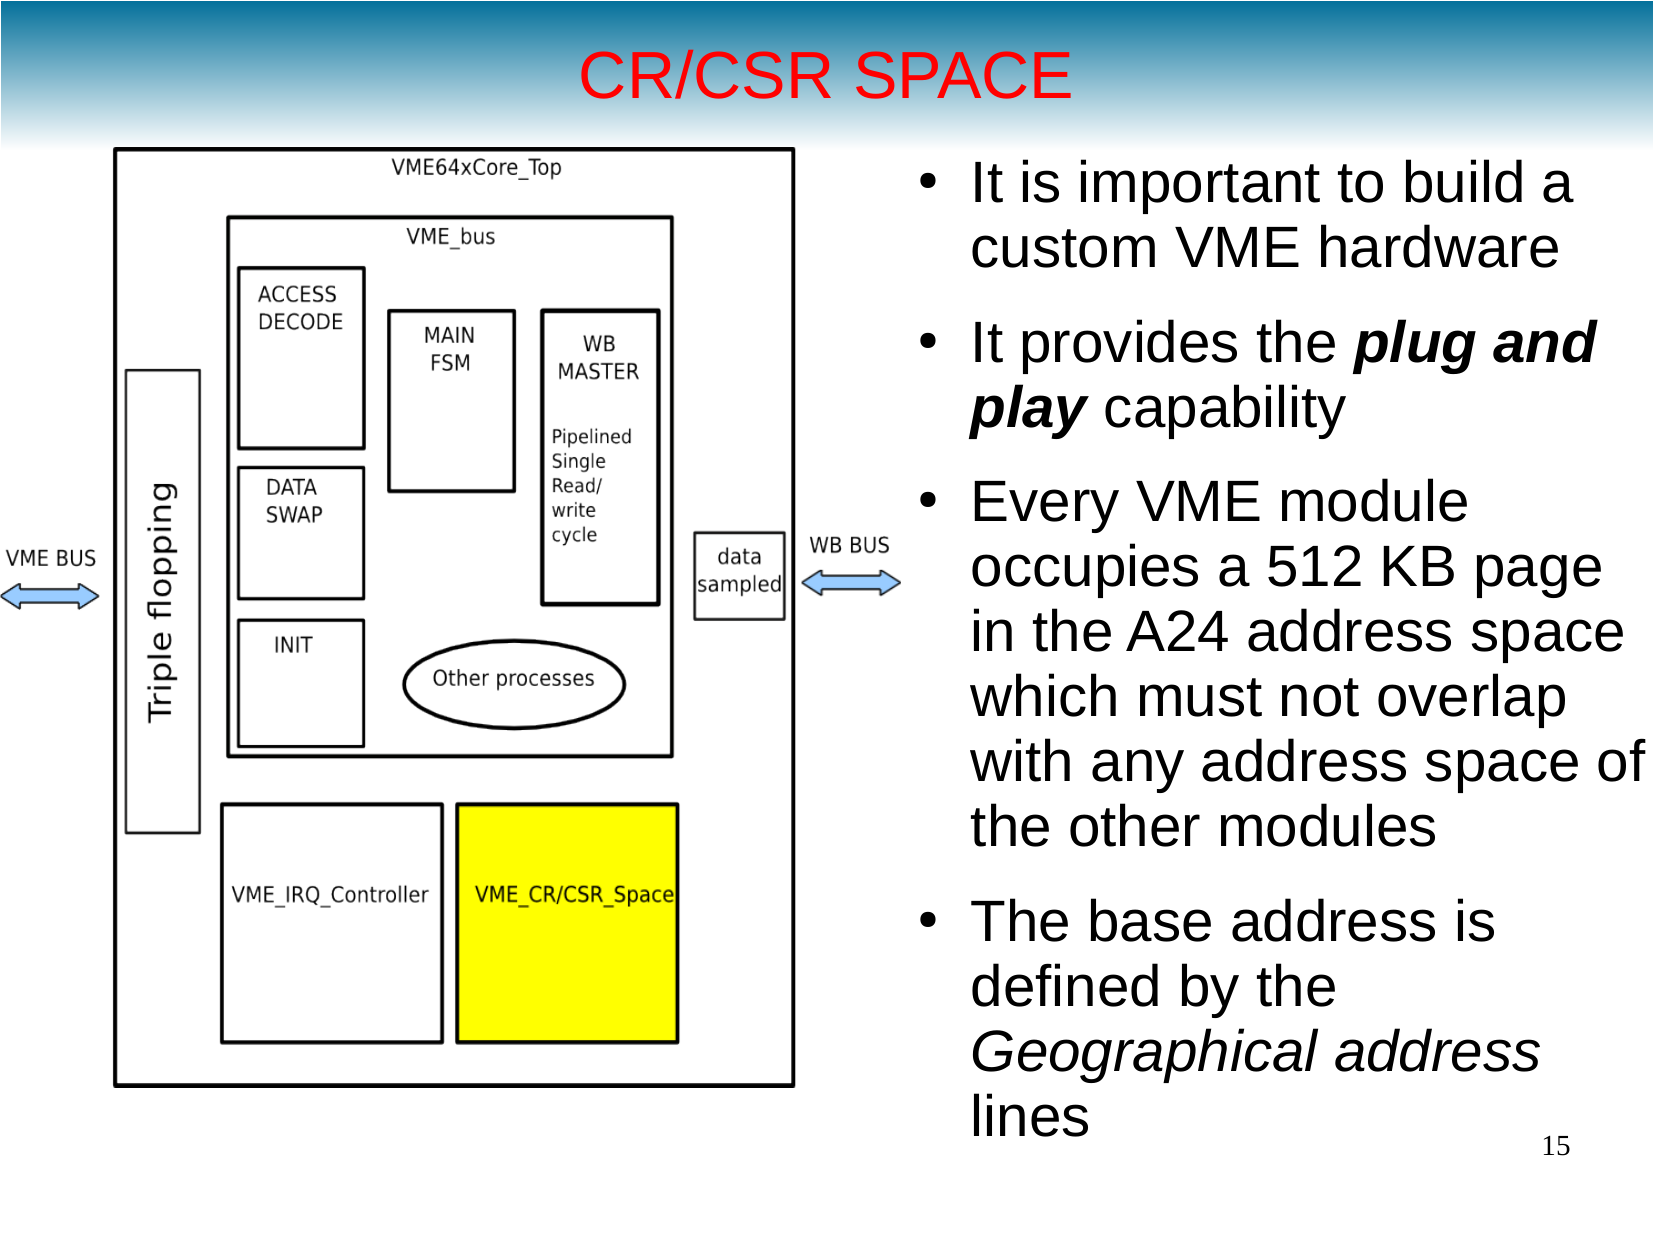

CR/CSR SPACE
# It is important to build a custom VME hardware
It provides the plug and play capability
Every VME module occupies a 512 KB page in the A24 address space which must not overlap with any address space of the other modules
The base address is defined by the Geographical address lines
15